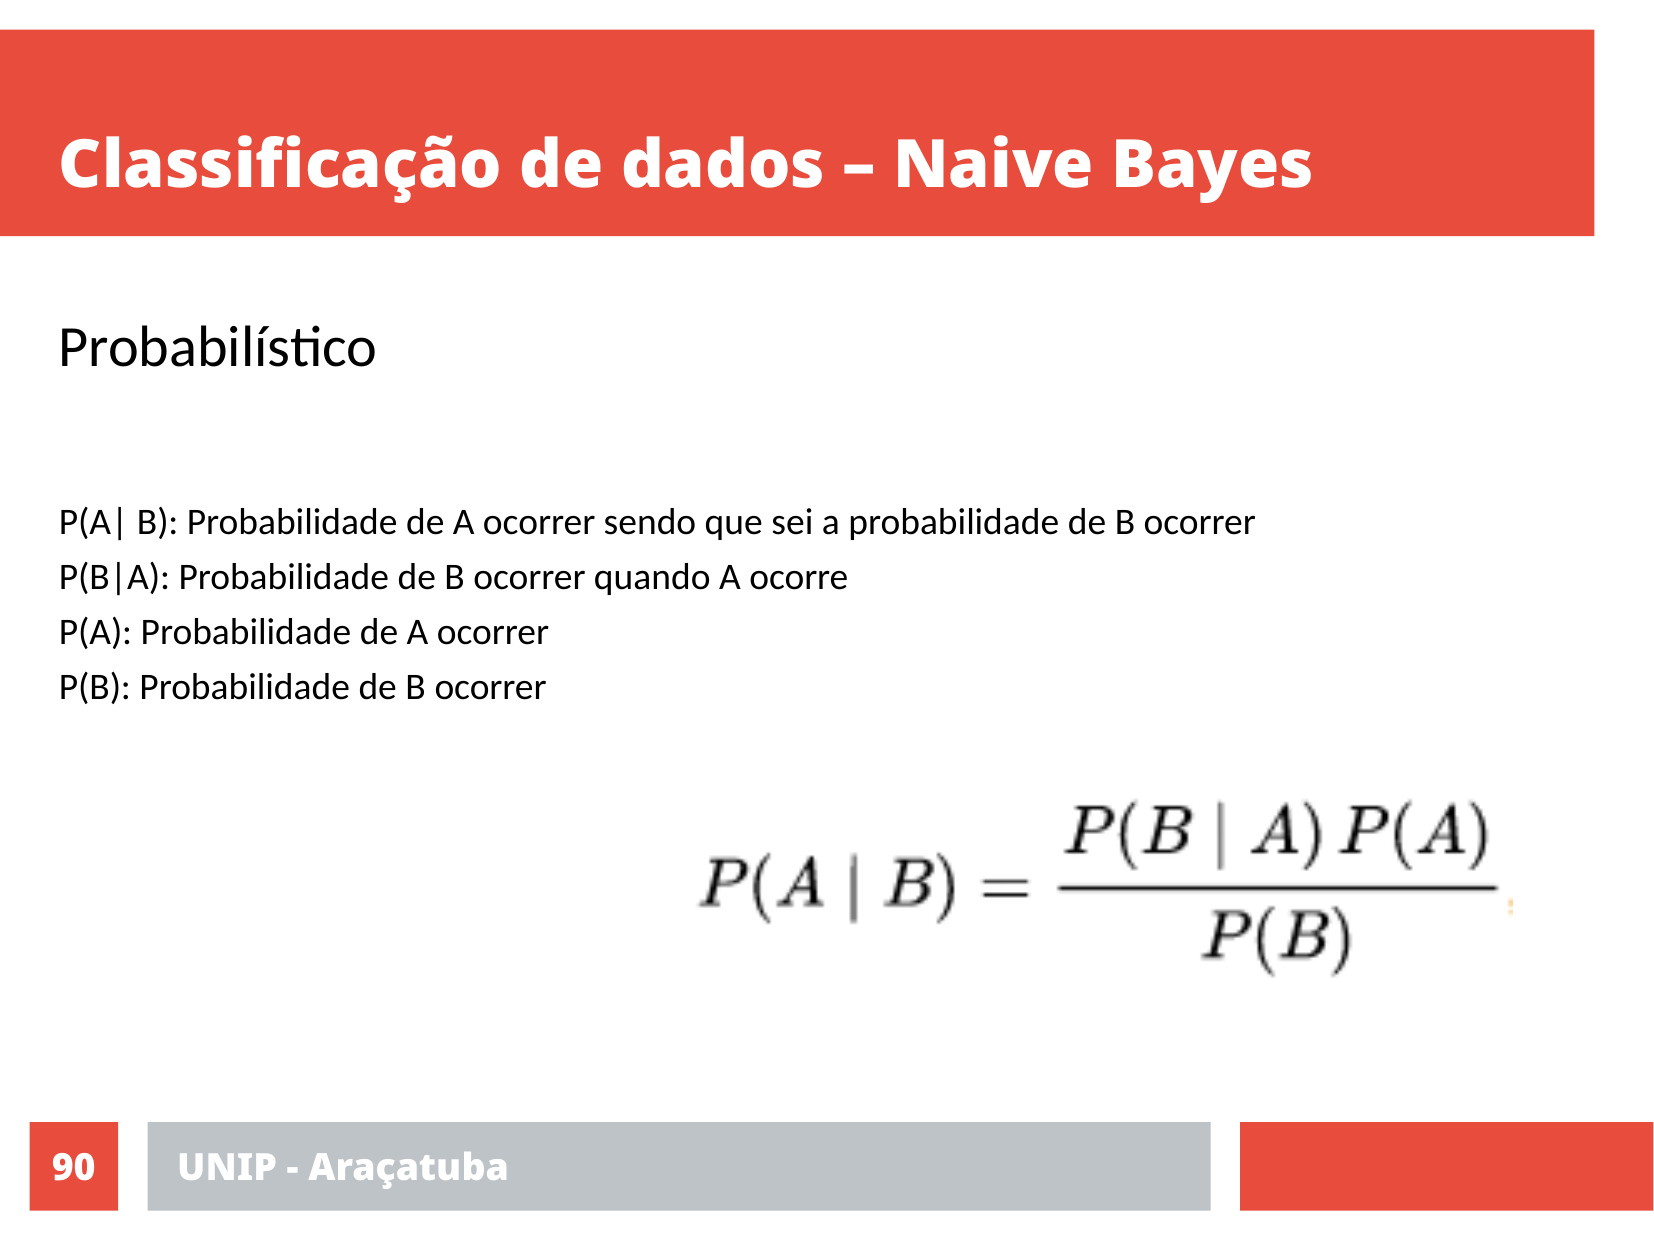

# Classificação de dados – Naive Bayes
Probabilístico
P(A| B): Probabilidade de A ocorrer sendo que sei a probabilidade de B ocorrer
P(B|A): Probabilidade de B ocorrer quando A ocorre
P(A): Probabilidade de A ocorrer
P(B): Probabilidade de B ocorrer
90
UNIP - Araçatuba